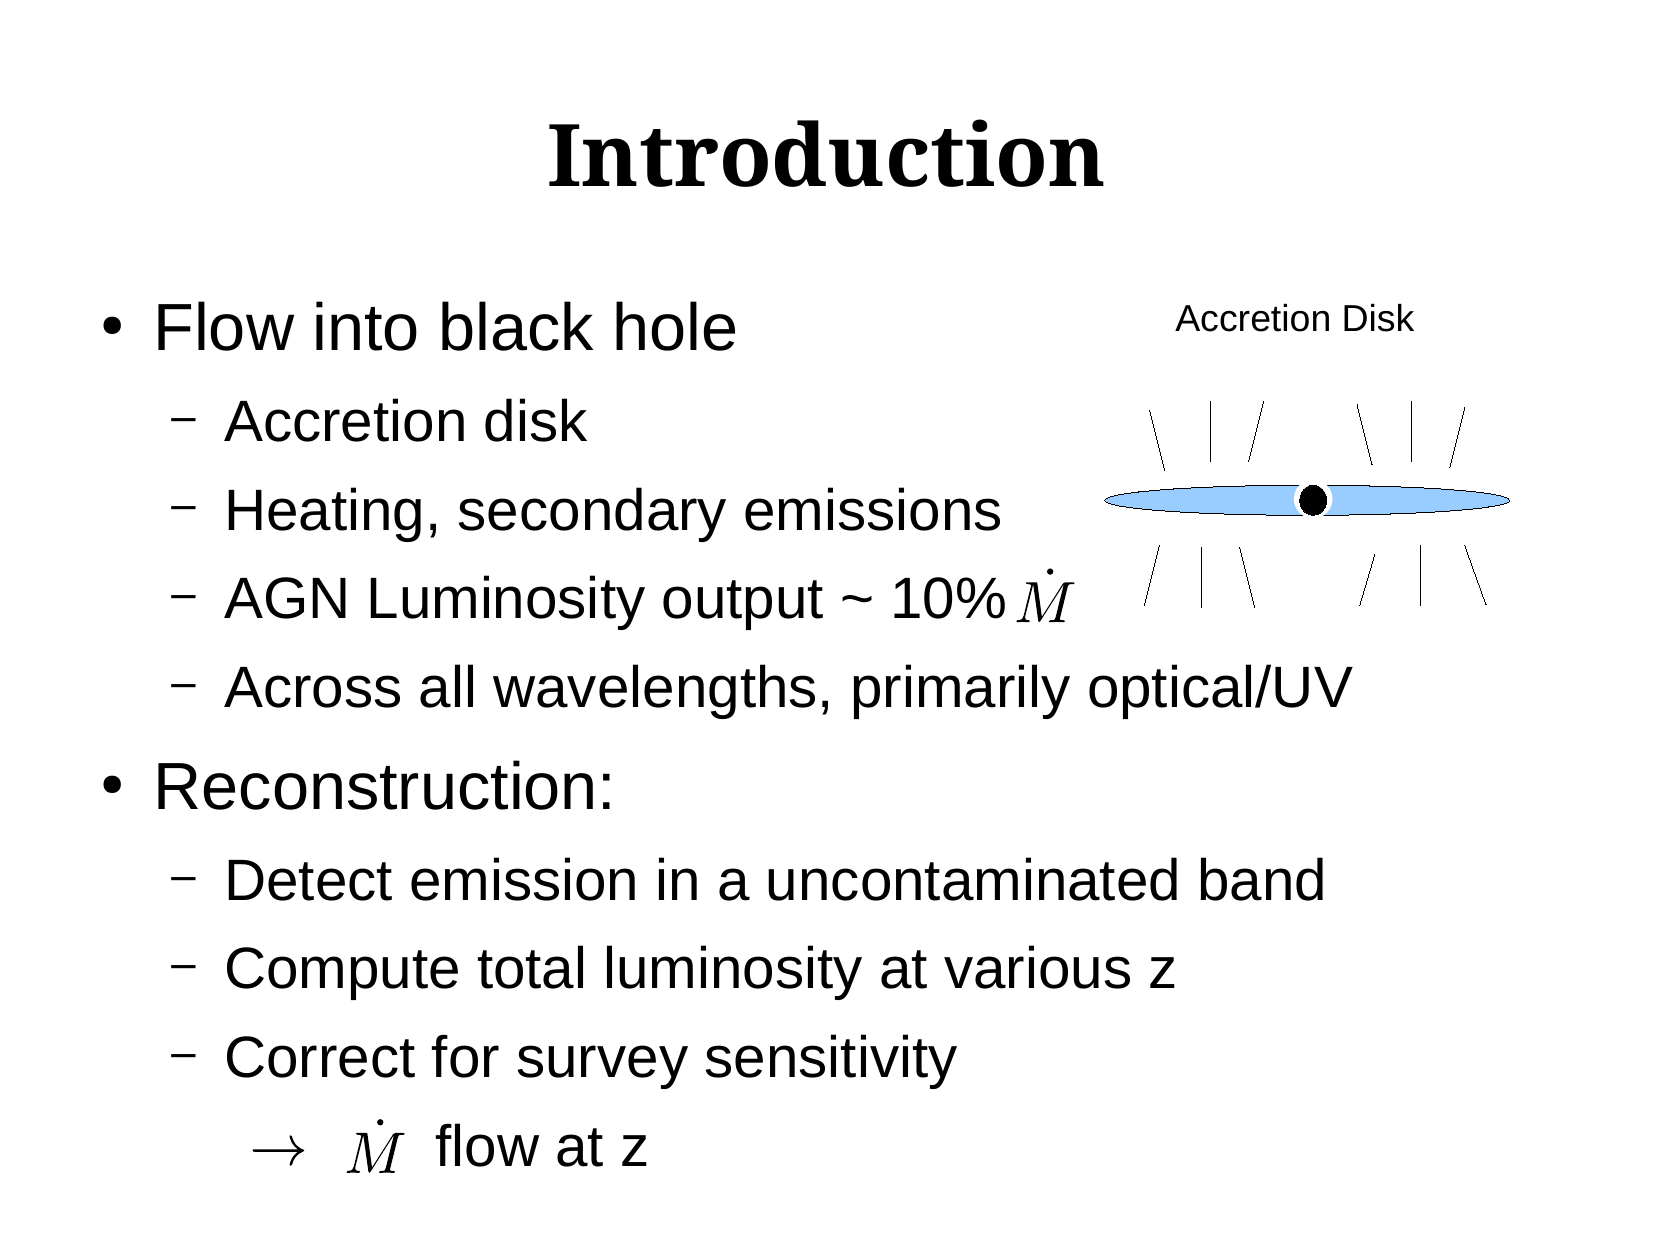

# Introduction
Flow into black hole
Accretion disk
Heating, secondary emissions
AGN Luminosity output ~ 10%
Across all wavelengths, primarily optical/UV
Reconstruction:
Detect emission in a uncontaminated band
Compute total luminosity at various z
Correct for survey sensitivity
 flow at z
Accretion Disk